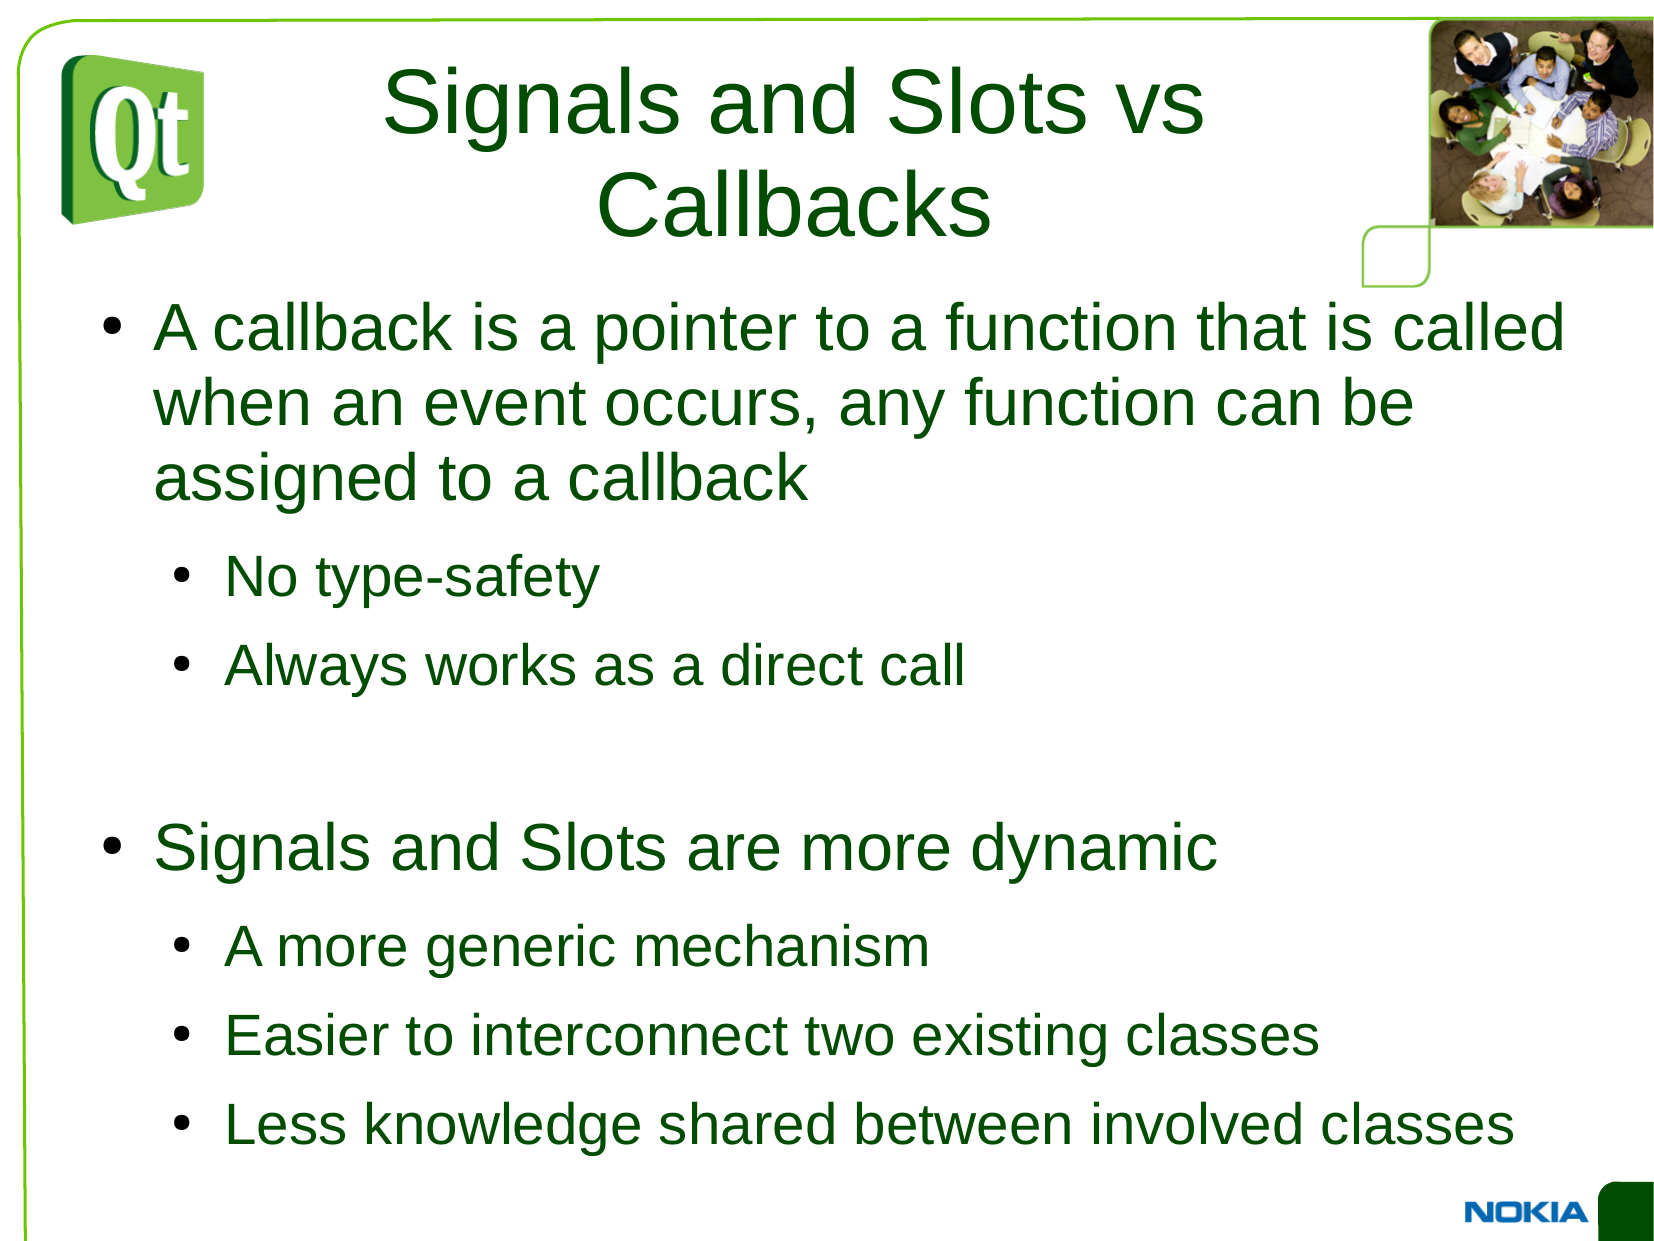

# Signals and Slots vs Callbacks
A callback is a pointer to a function that is called when an event occurs, any function can be assigned to a callback
No type-safety
Always works as a direct call
Signals and Slots are more dynamic
A more generic mechanism
Easier to interconnect two existing classes
Less knowledge shared between involved classes